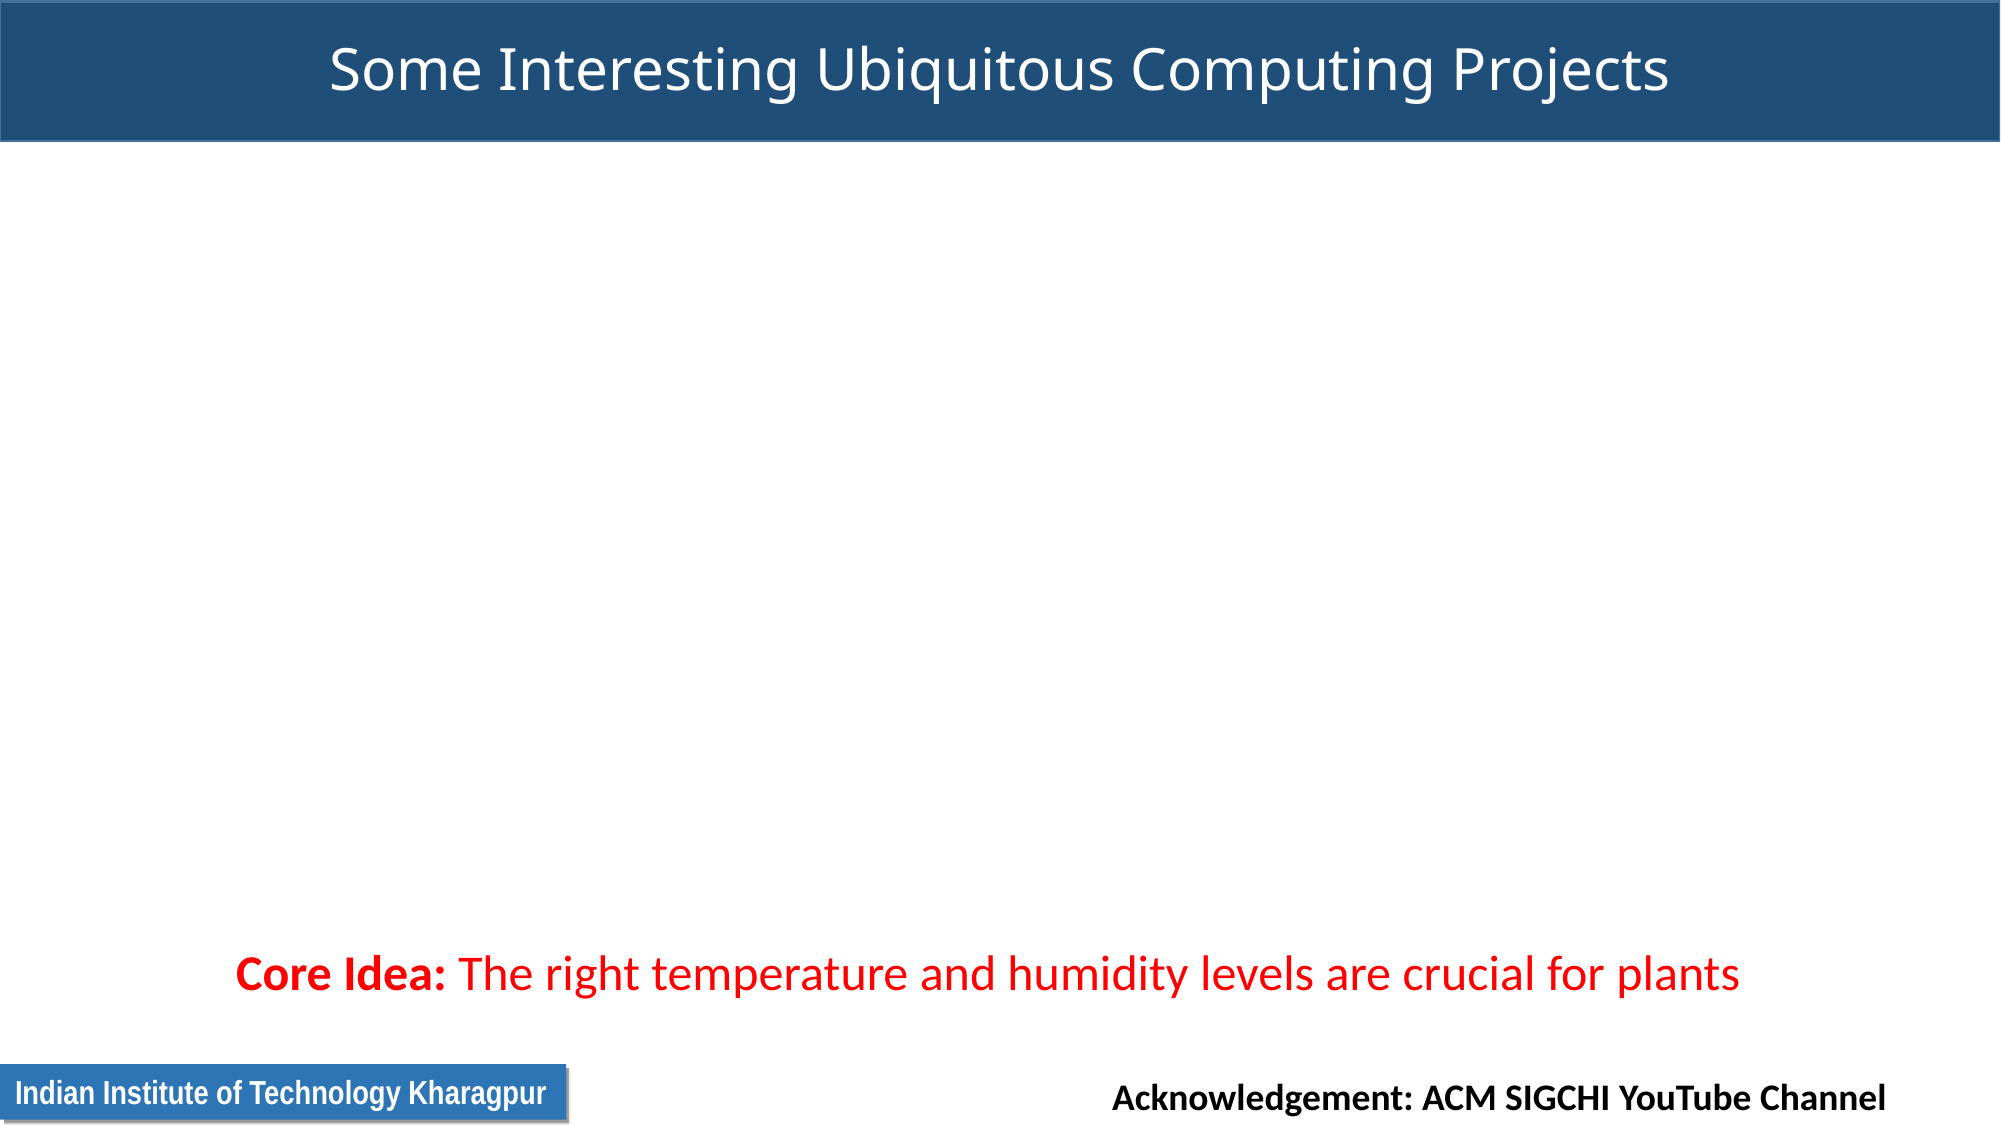

# Some Interesting Ubiquitous Computing Projects
Core Idea: The right temperature and humidity levels are crucial for plants
Acknowledgement: ACM SIGCHI YouTube Channel